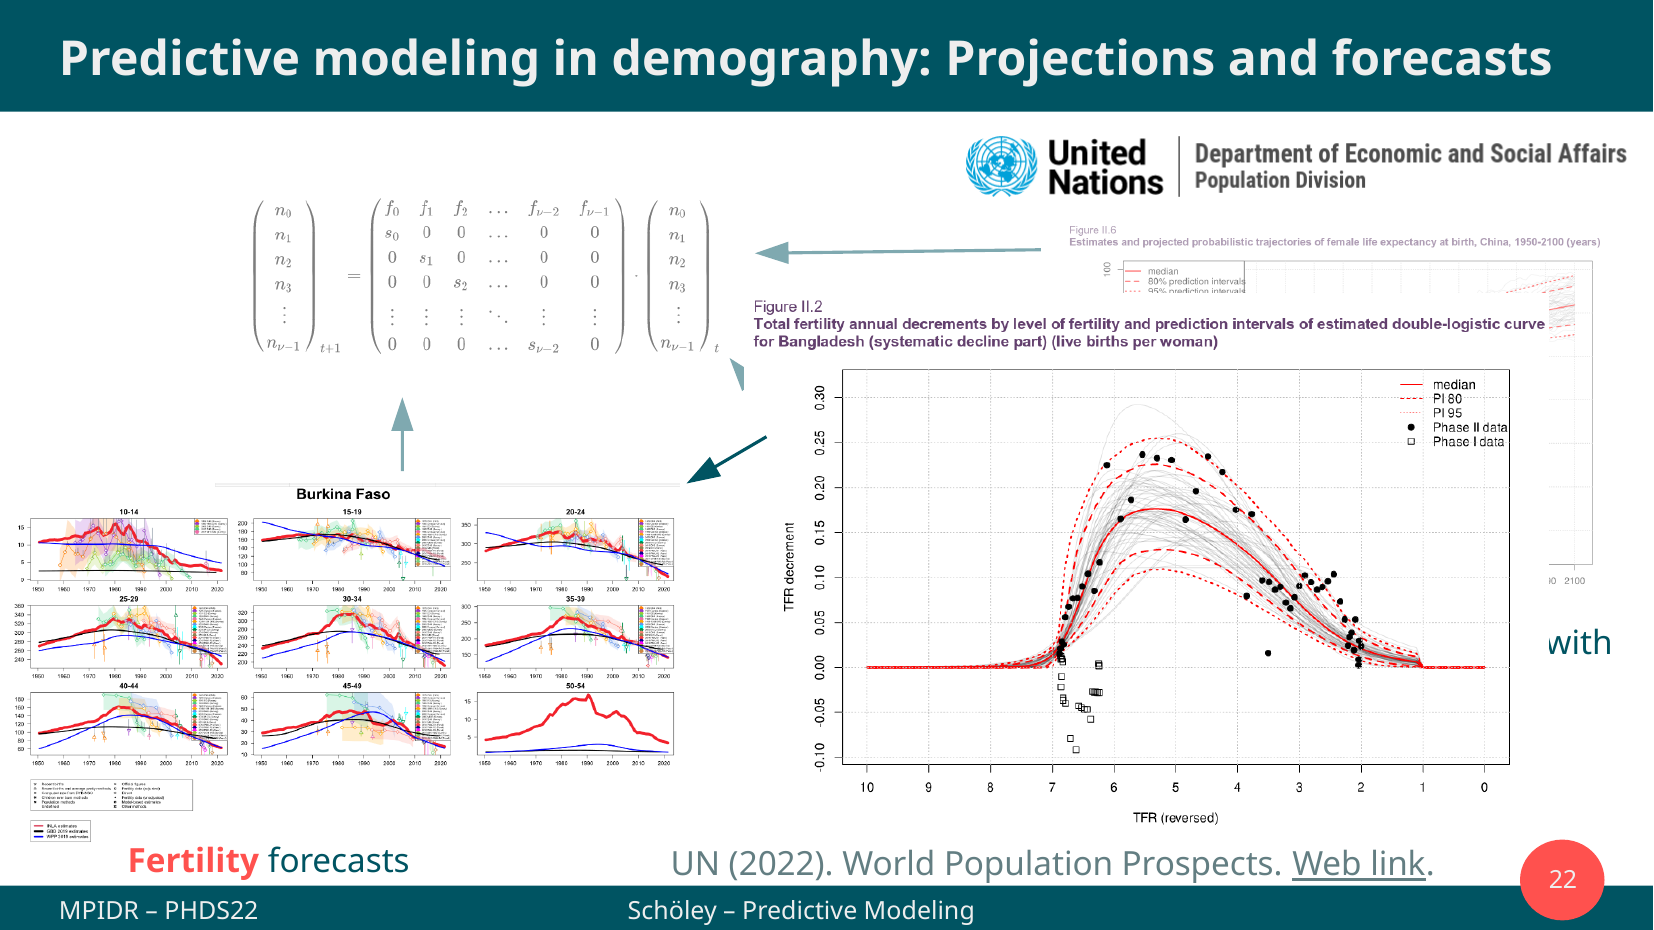

# Predictive modeling in demography: Projections and forecasts
Life-expectancy forecasts with
derived mortality by age
Fertility forecasts
UN (2022). World Population Prospects. Web link.
22
MPIDR – PHDS22
Schöley – Predictive Modeling